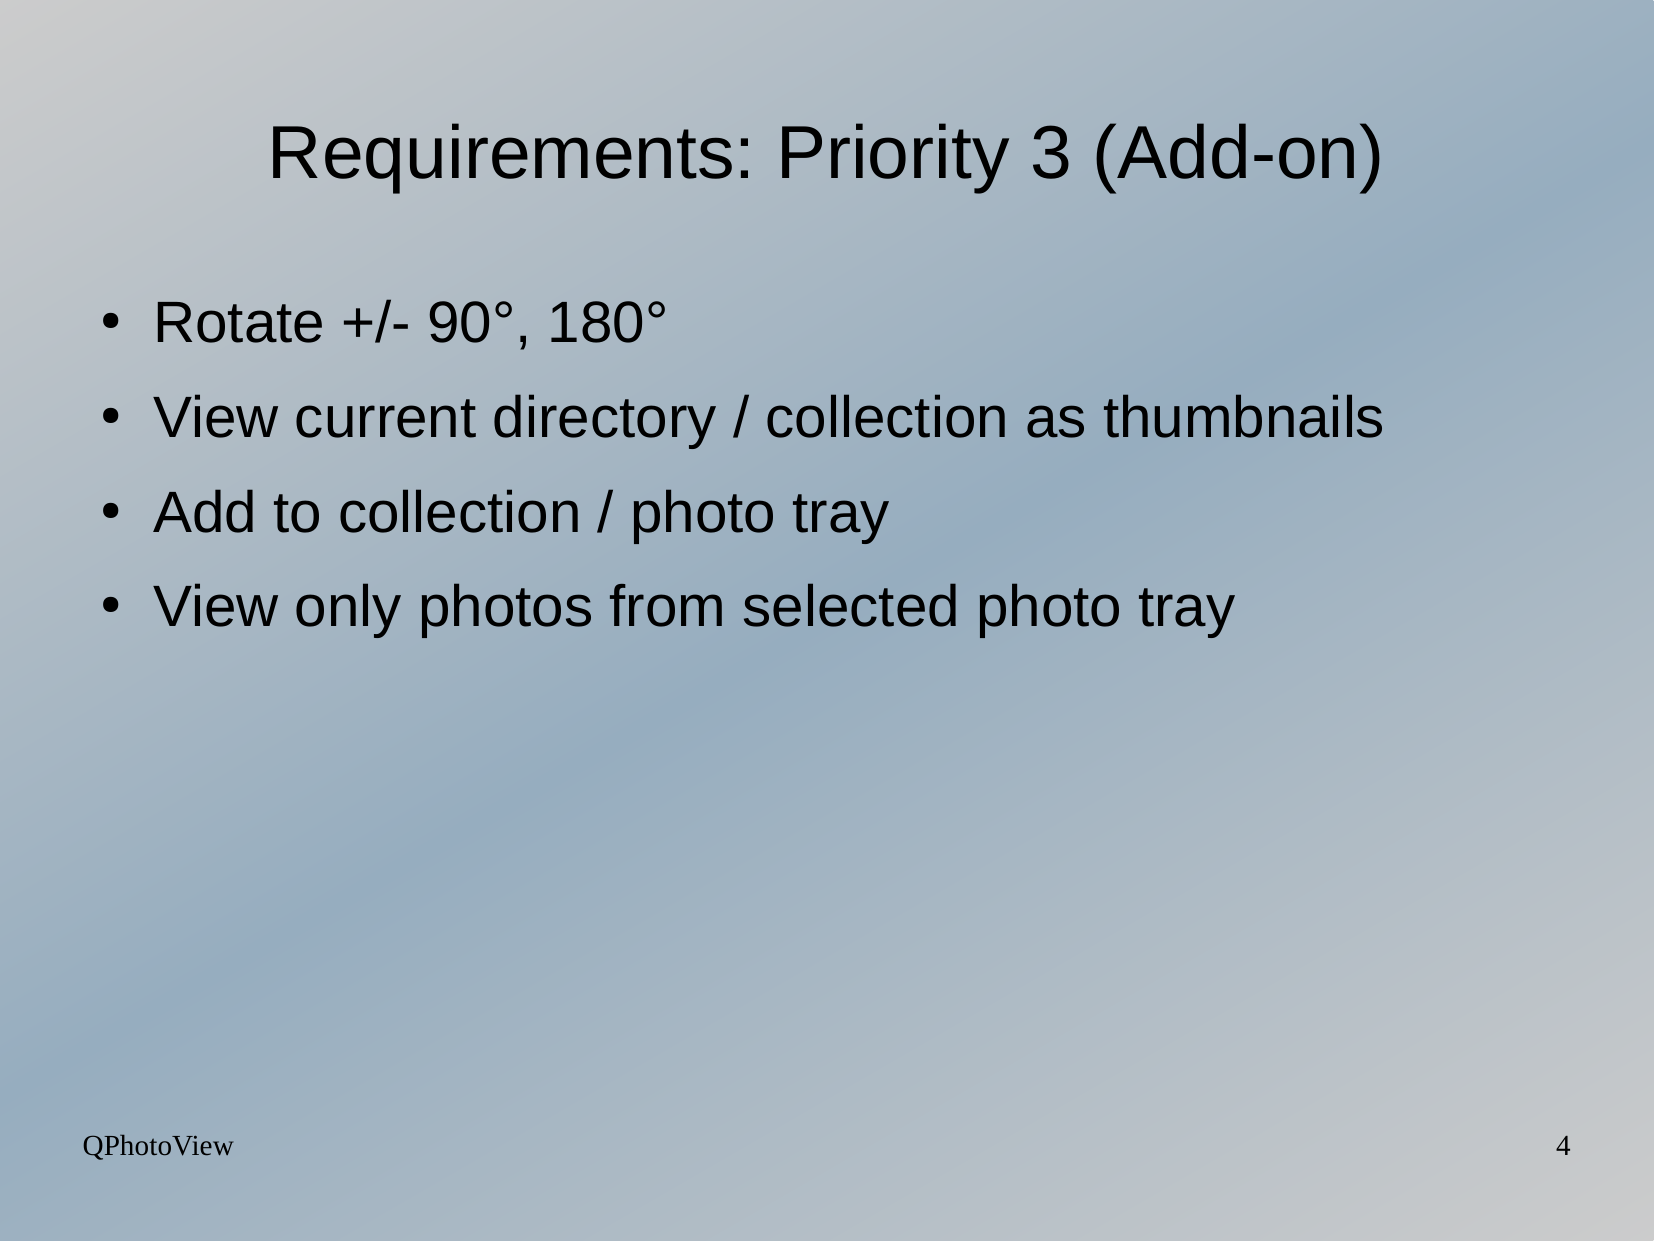

# Requirements: Priority 3 (Add-on)
Rotate +/- 90°, 180°
View current directory / collection as thumbnails
Add to collection / photo tray
View only photos from selected photo tray
4